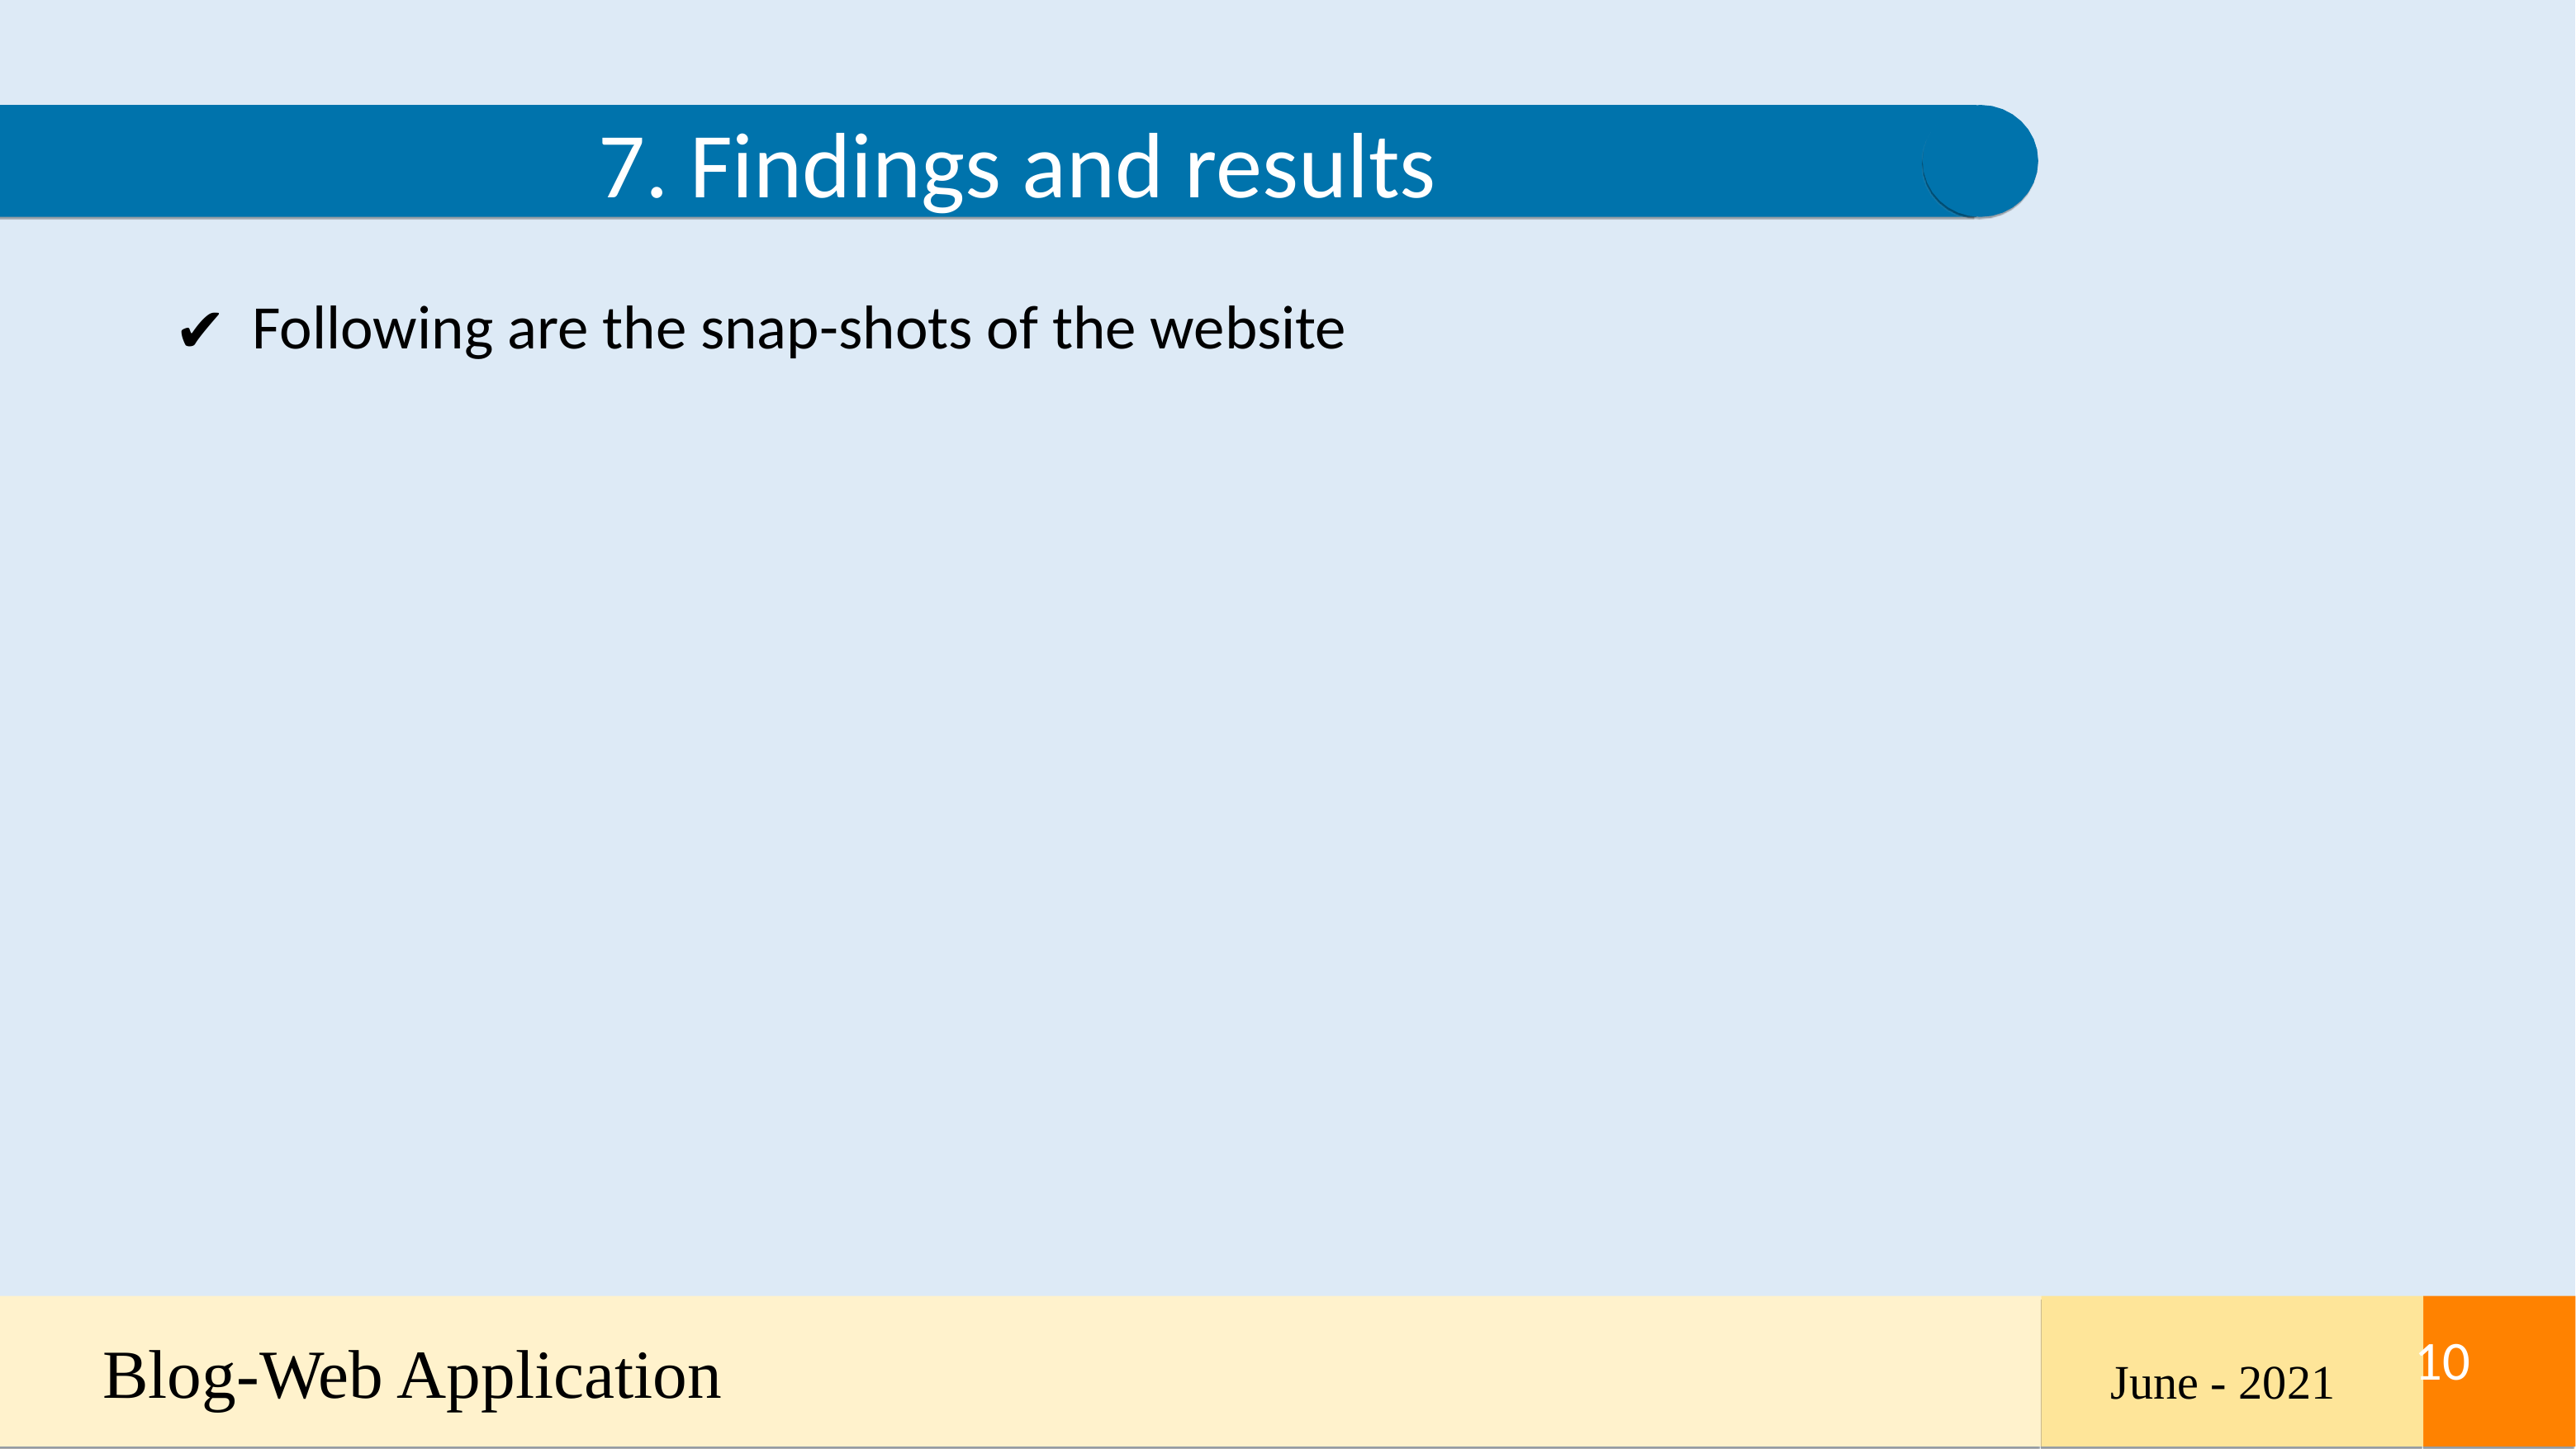

7. Findings and results
Following are the snap-shots of the website
Blog-Web Application
June - 2021